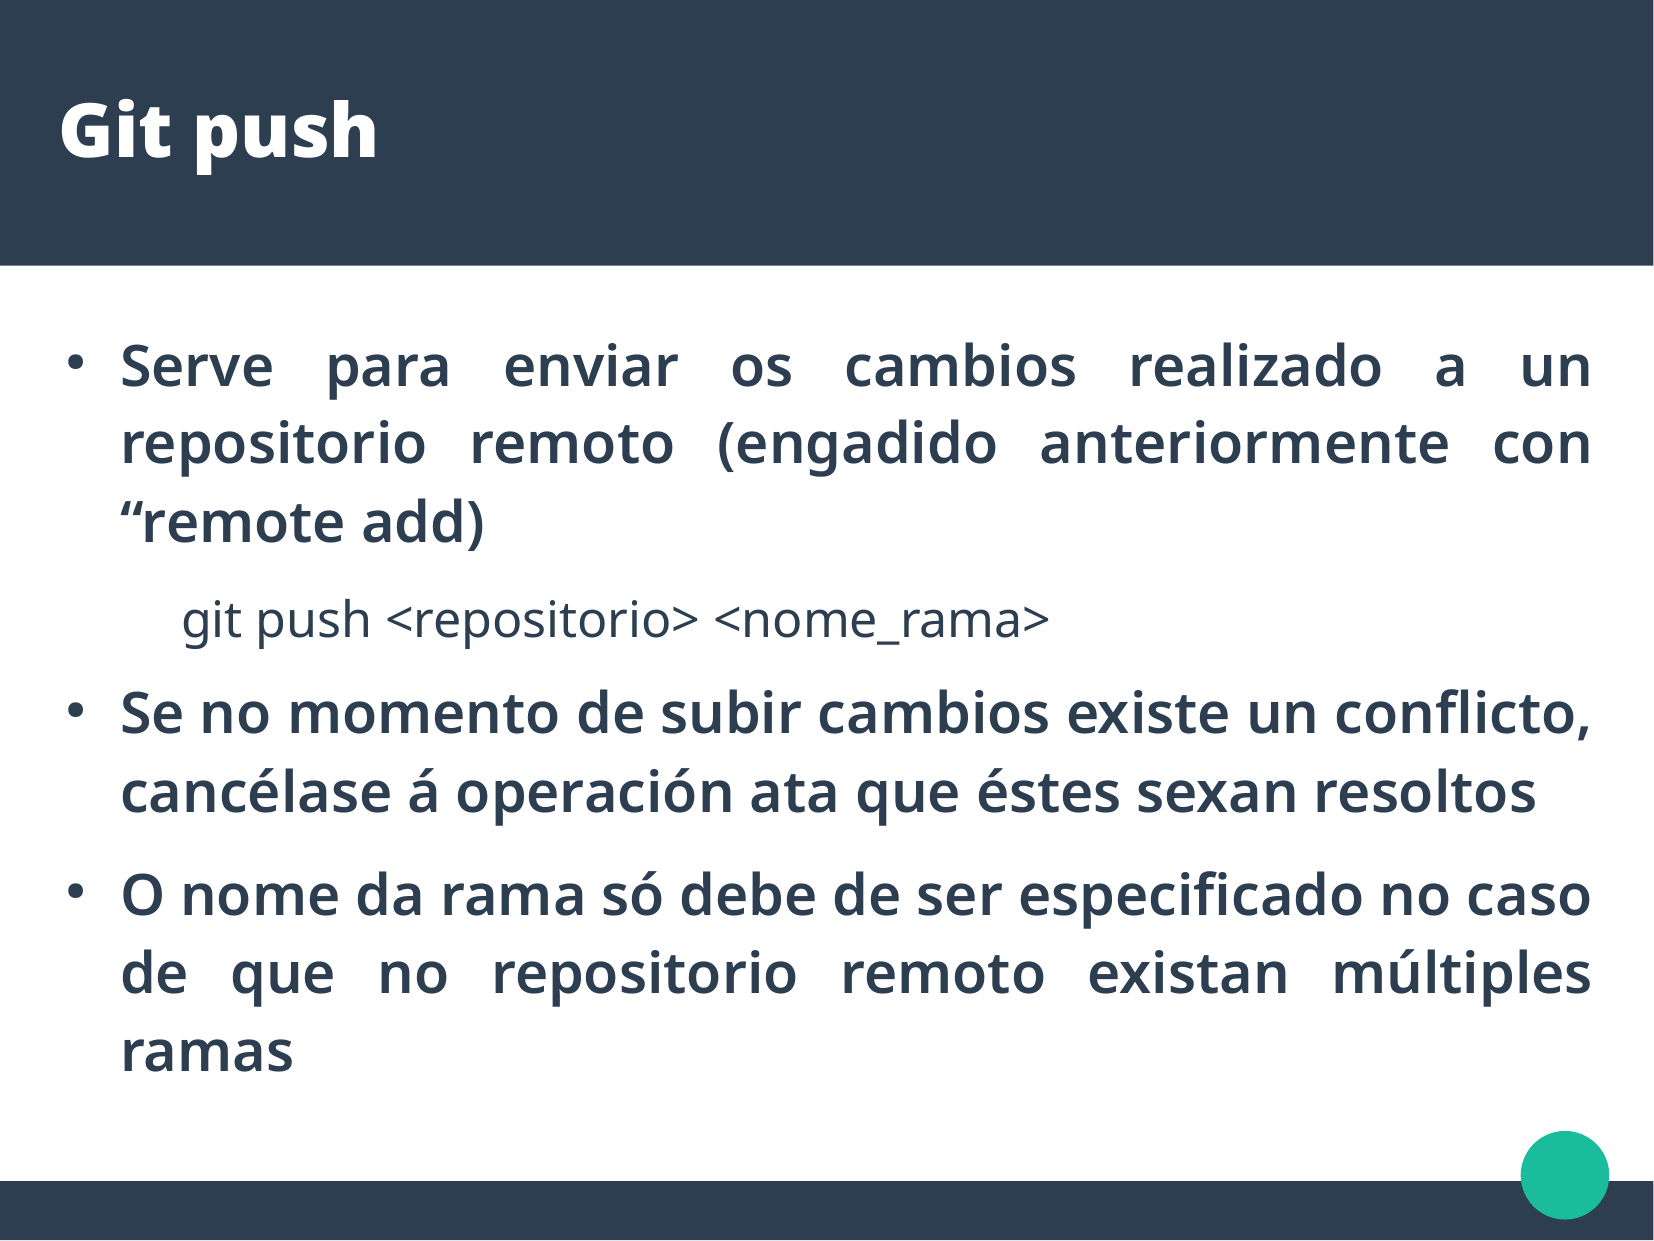

# Git push
Serve para enviar os cambios realizado a un repositorio remoto (engadido anteriormente con “remote add)
git push <repositorio> <nome_rama>
Se no momento de subir cambios existe un conflicto, cancélase á operación ata que éstes sexan resoltos
O nome da rama só debe de ser especificado no caso de que no repositorio remoto existan múltiples ramas